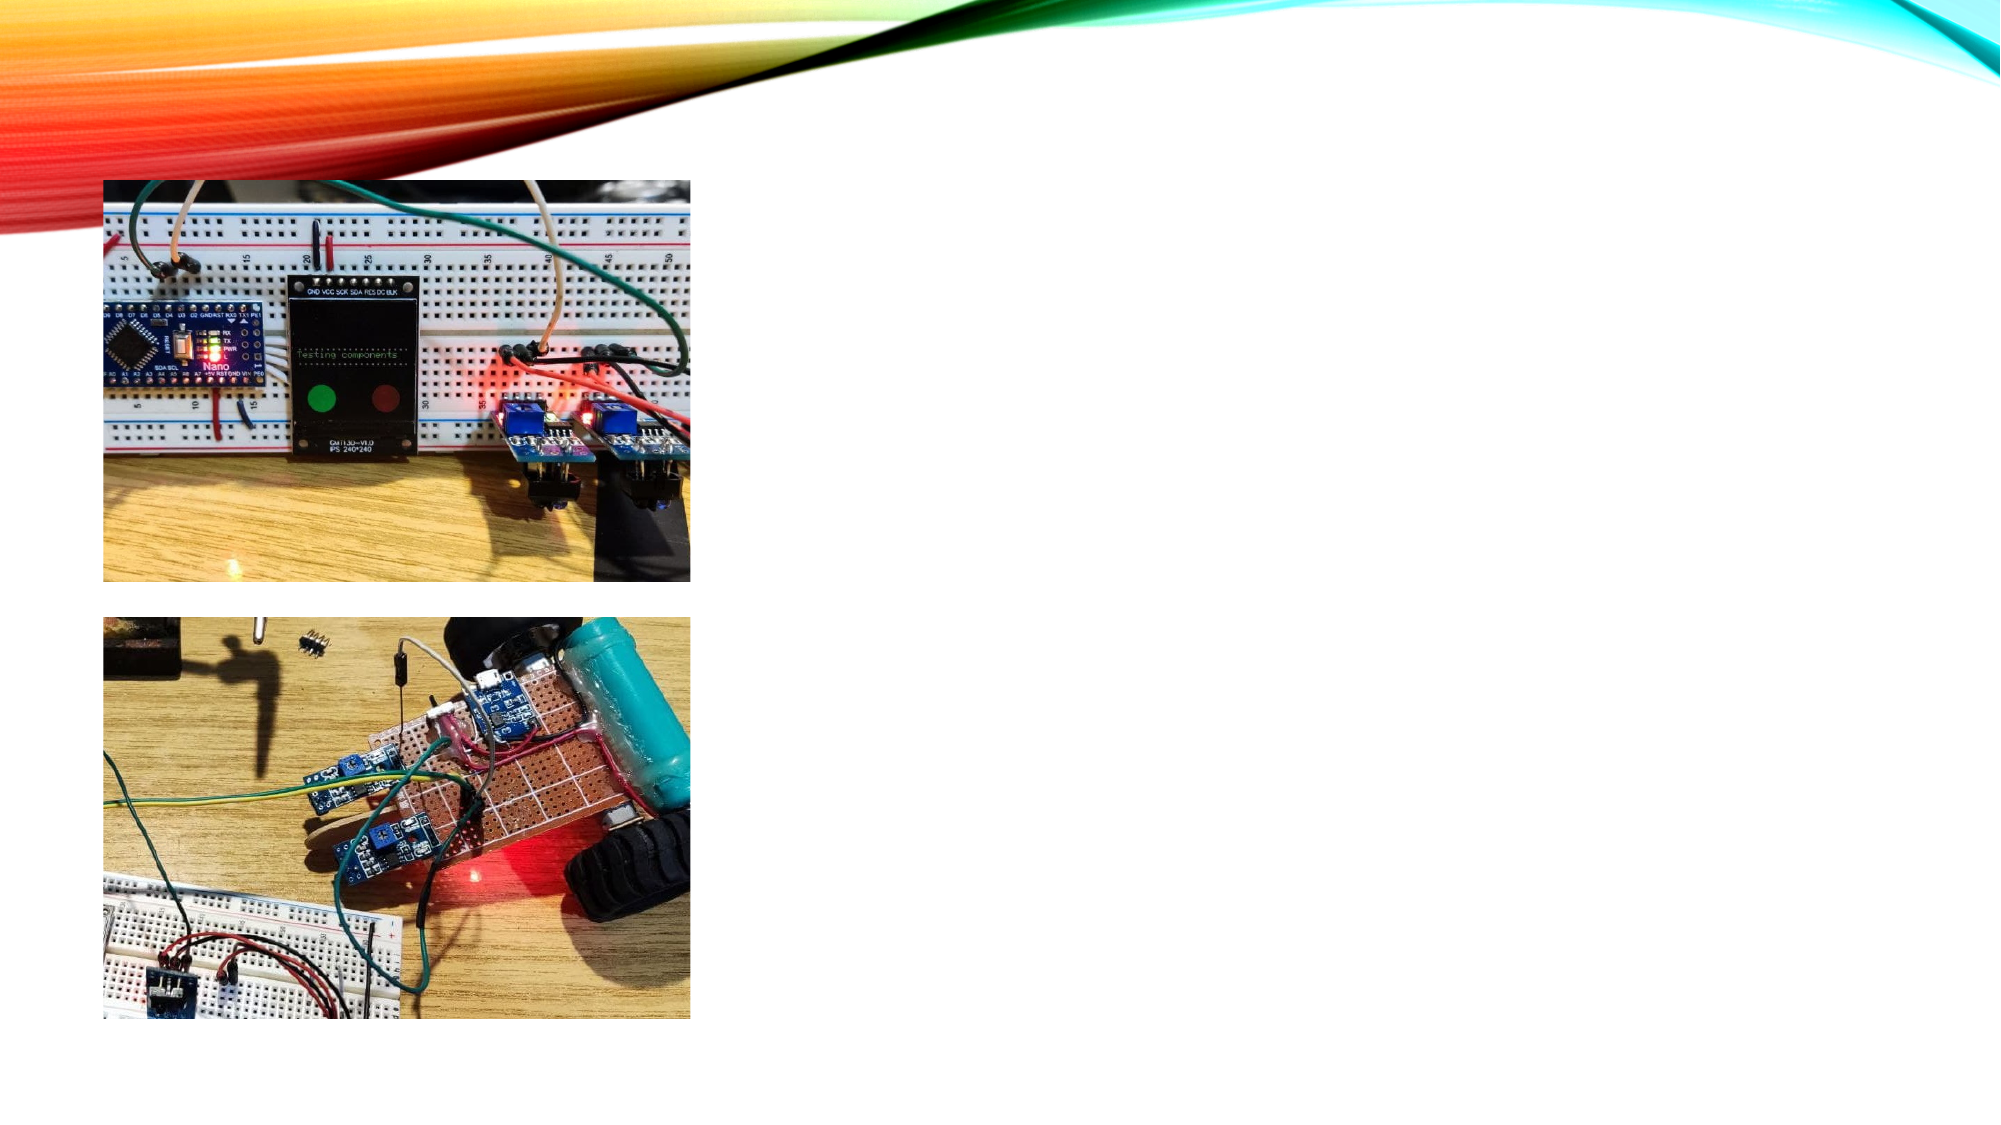

# Construcción
Proba inicial dos distintos compoñentes cun microcontrolador co que xa estaba familiarizado (Arduino Nano)
Montaxe sobre a protoboard mediante soldadura e cola termofusible ademáis de comprobar a instalación do cableado